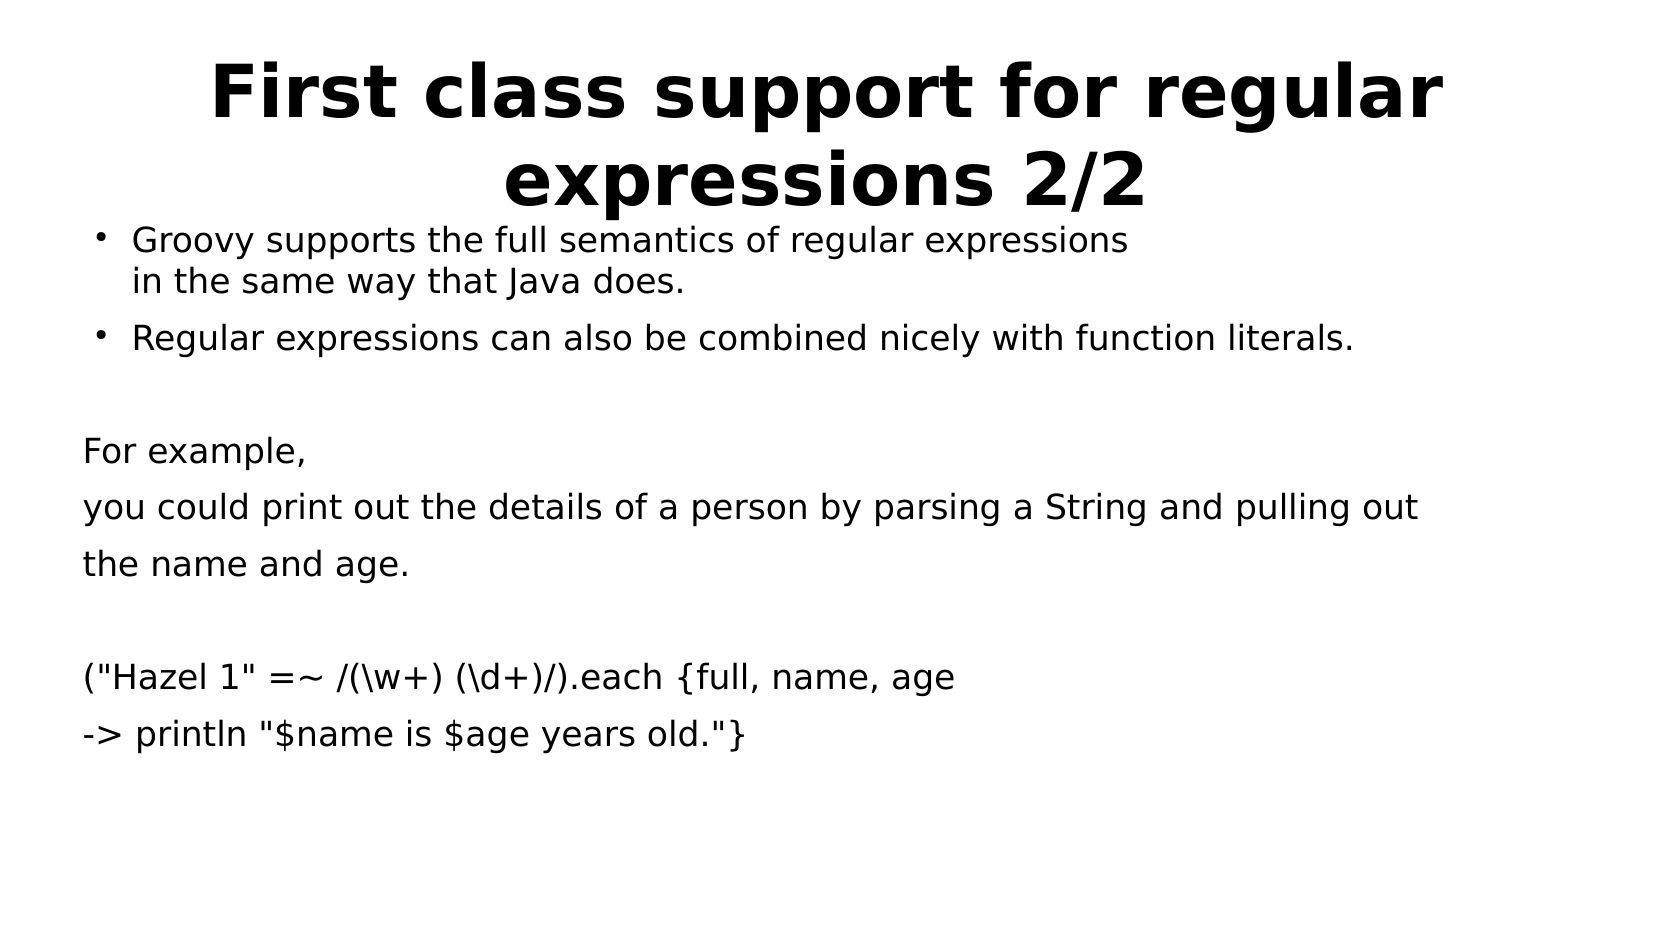

# First class support for regular expressions 2/2
Groovy supports the full semantics of regular expressions
in the same way that Java does.
Regular expressions can also be combined nicely with function literals.
For example,
you could print out the details of a person by parsing a String and pulling out
the name and age.
("Hazel 1" =~ /(\w+) (\d+)/).each {full, name, age
-> println "$name is $age years old."}